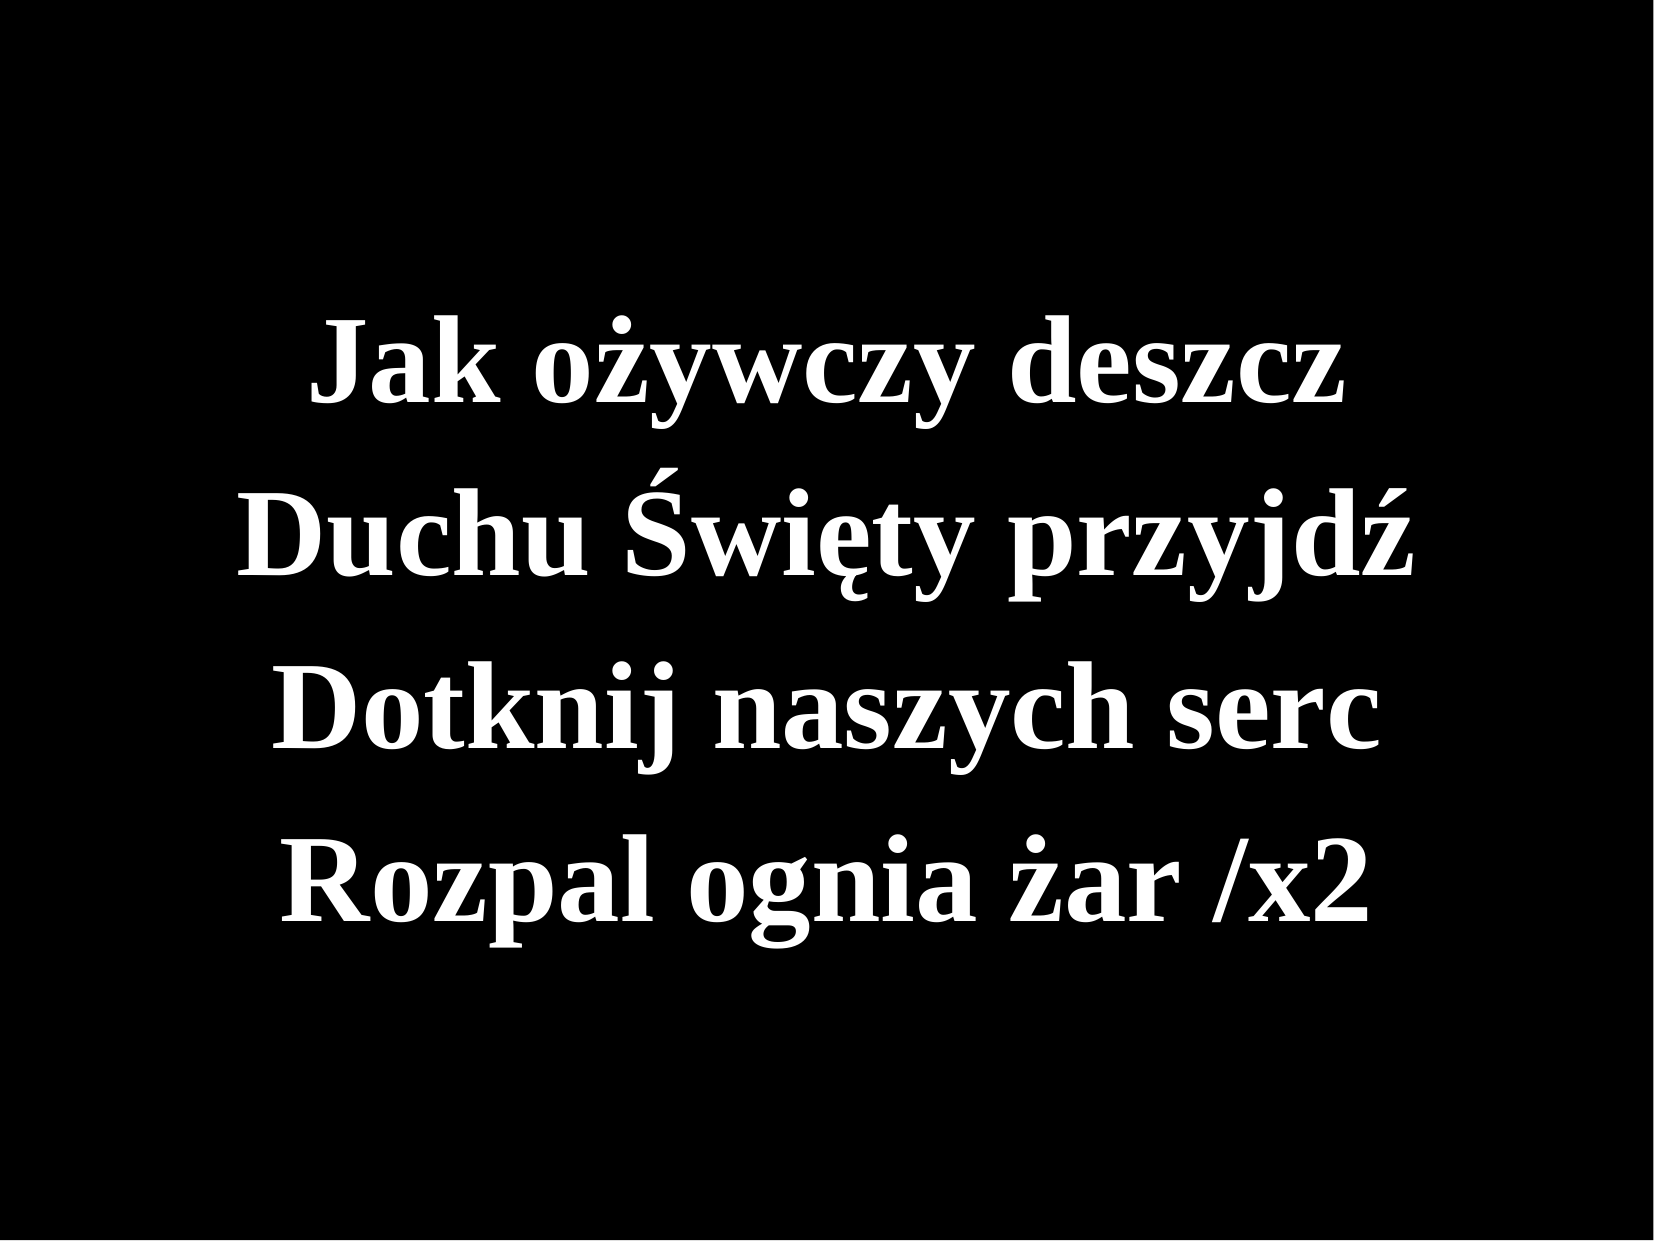

# Jak ożywczy deszcz ppp Duchu Święty przyjdź ppp Dotknij naszych serc ppp Rozpal ognia żar /x2